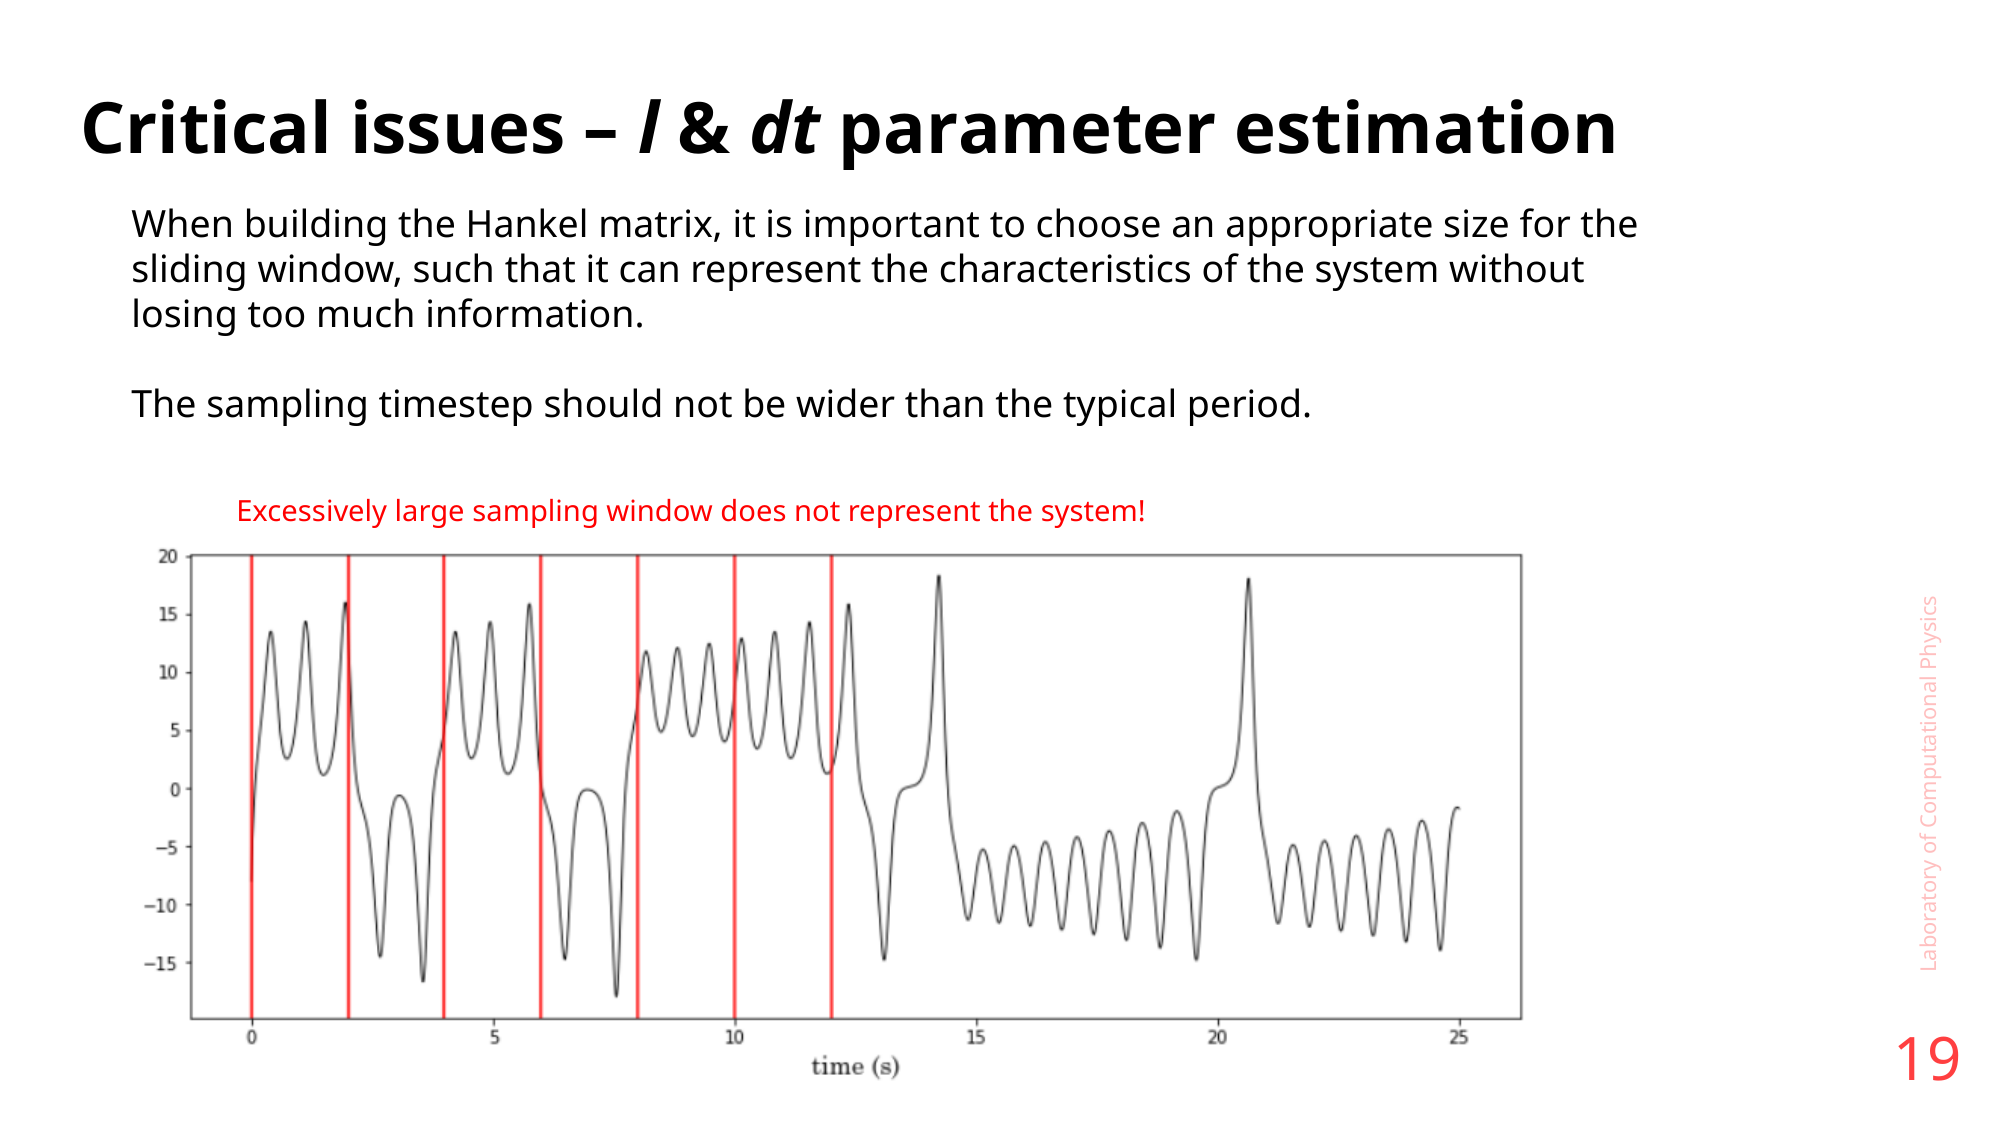

# Critical issues – l & dt parameter estimation
When building the Hankel matrix, it is important to choose an appropriate size for the sliding window, such that it can represent the characteristics of the system without losing too much information.
The sampling timestep should not be wider than the typical period.
Excessively large sampling window does not represent the system!
Laboratory of Computational Physics
19